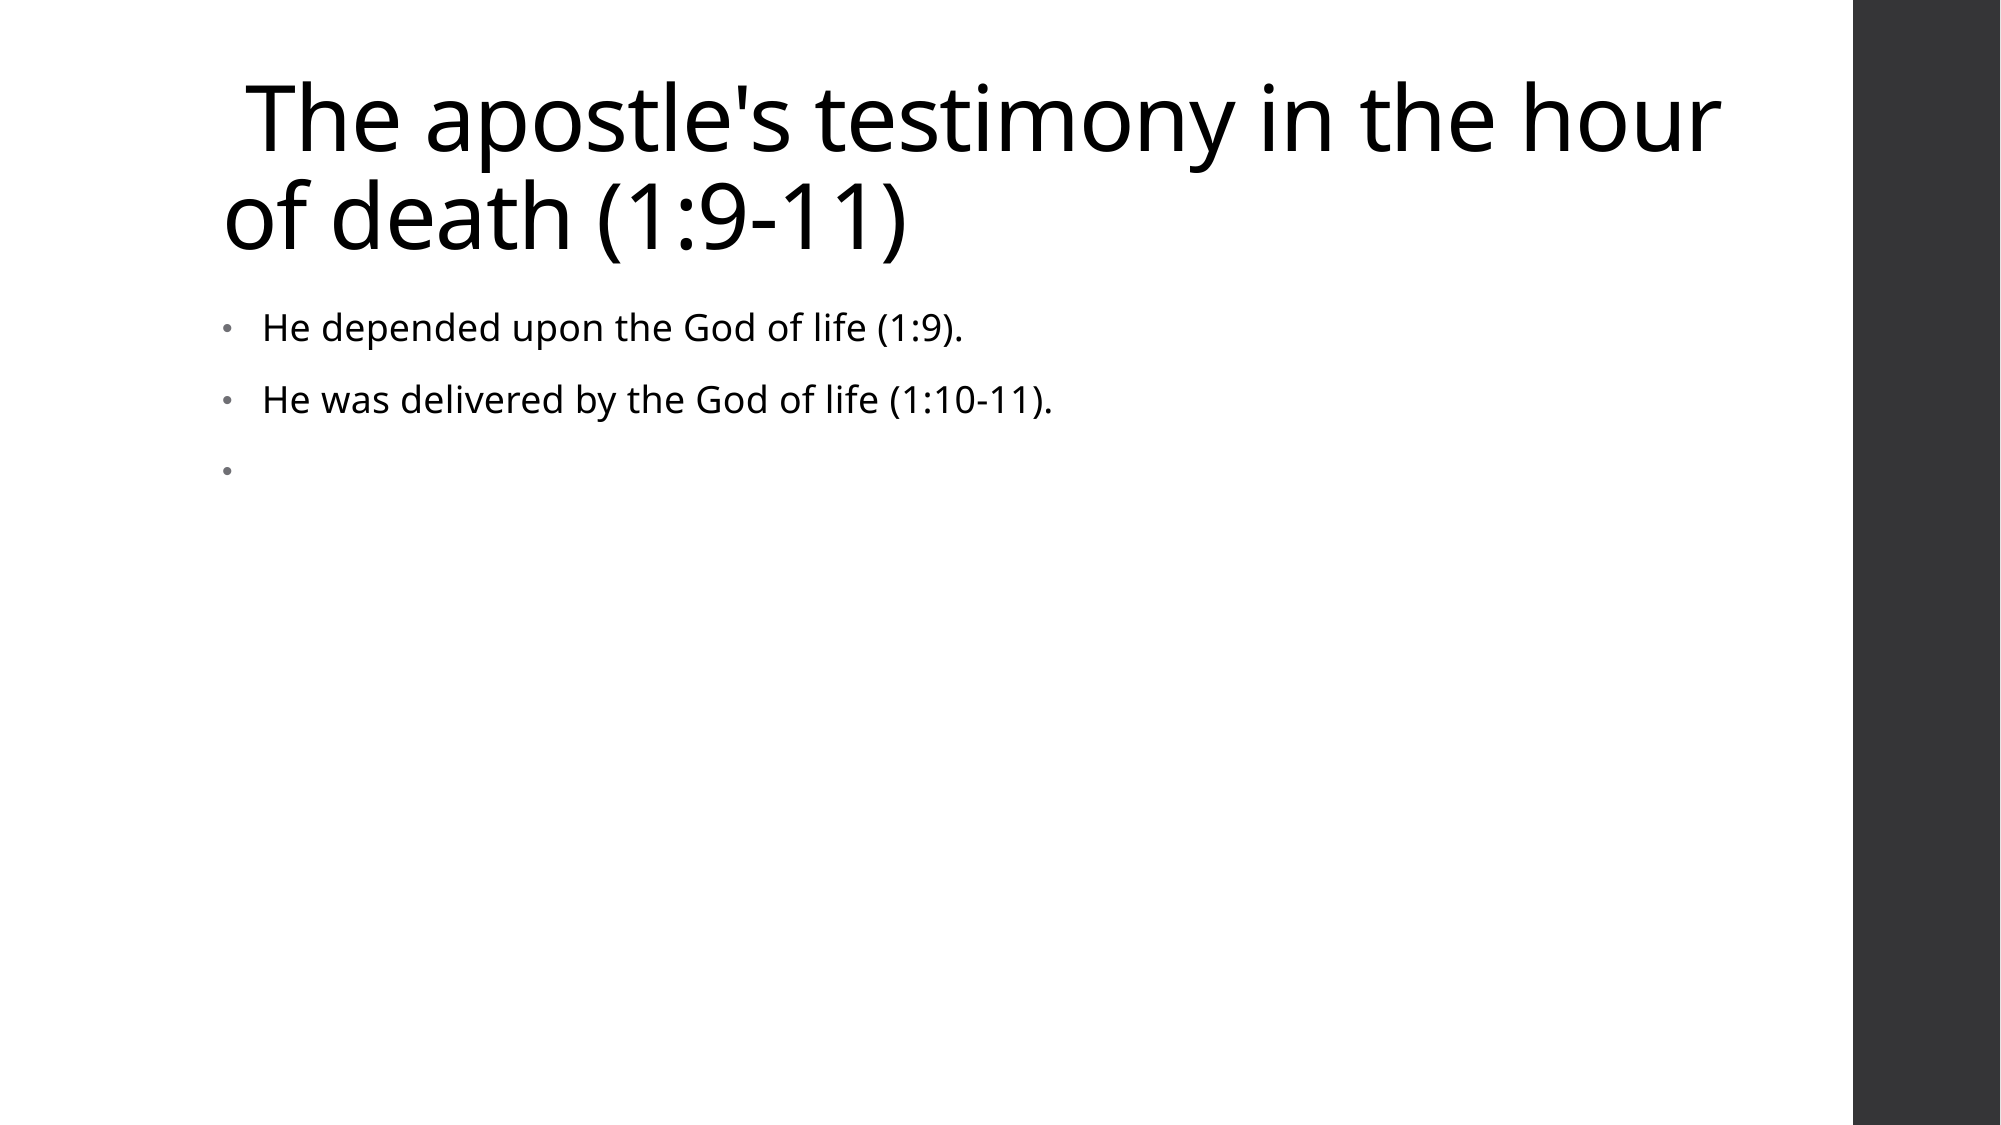

# The apostle's testimony in the hour of death (1:9-11)
 He depended upon the God of life (1:9).
 He was delivered by the God of life (1:10-11).